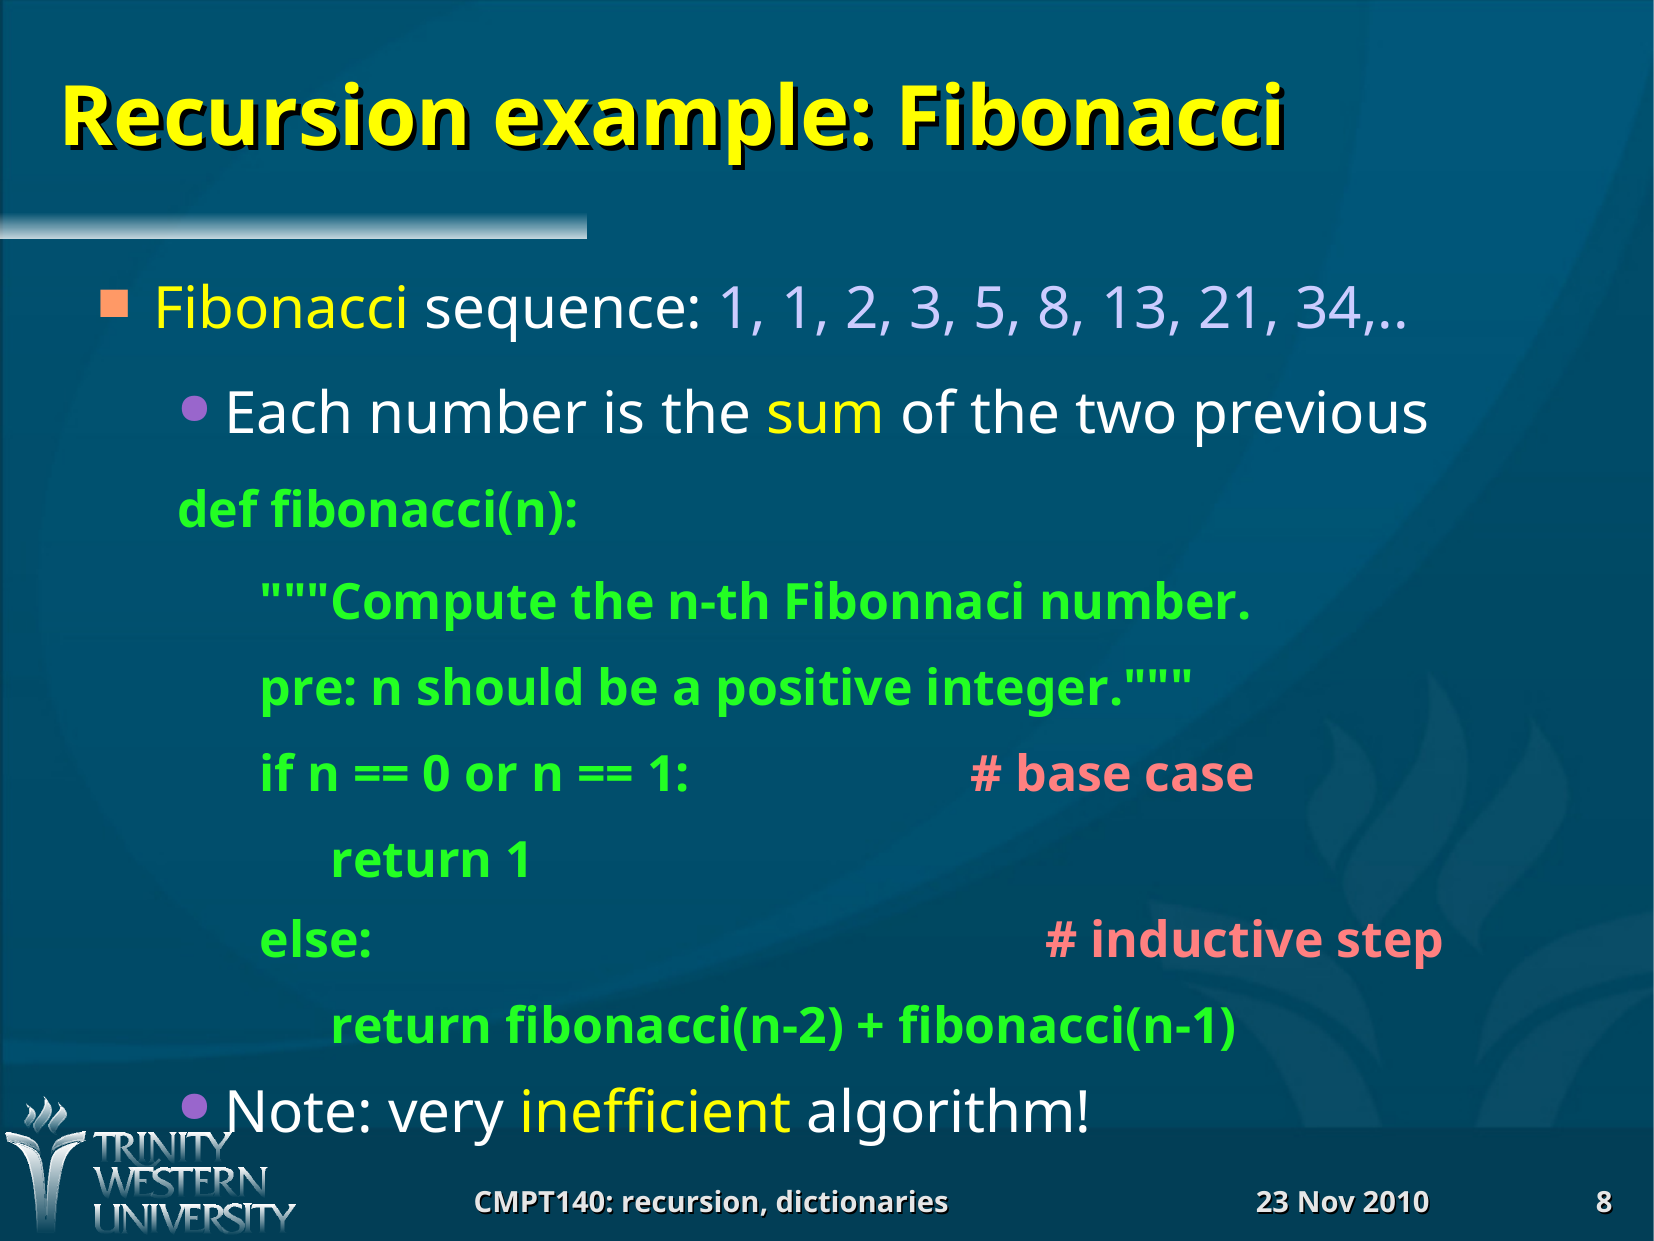

# Recursion example: Fibonacci
Fibonacci sequence: 1, 1, 2, 3, 5, 8, 13, 21, 34,..
Each number is the sum of the two previous
def fibonacci(n):
"""Compute the n-th Fibonnaci number.
pre: n should be a positive integer."""
if n == 0 or n == 1:				# base case
return 1
else:									# inductive step
return fibonacci(n-2) + fibonacci(n-1)
Note: very inefficient algorithm!
CMPT140: recursion, dictionaries
23 Nov 2010
8